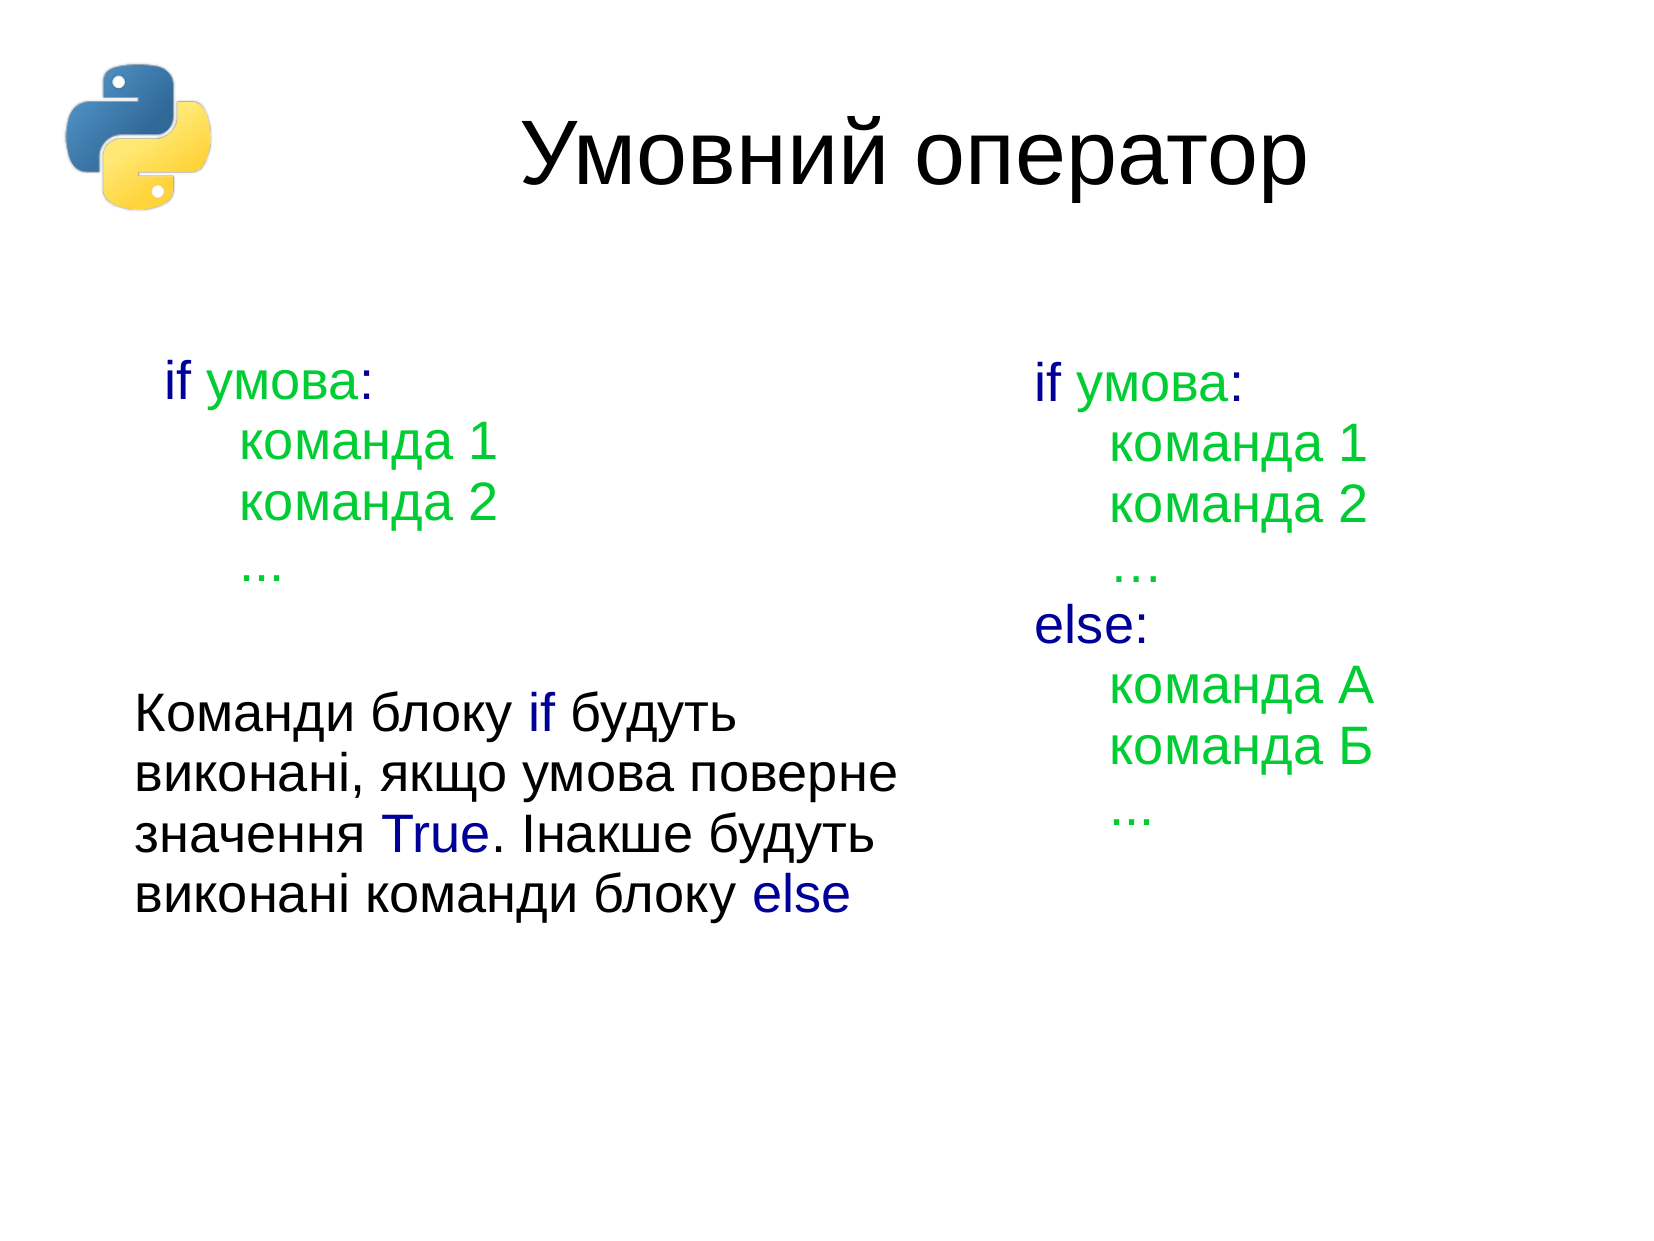

# Умовний оператор
if умова:
	команда 1
	команда 2
	...
if умова:
	команда 1
	команда 2
	…
else:
	команда А
	команда Б
	...
Команди блоку if будуть виконані, якщо умова поверне значення True. Інакше будуть виконані команди блоку else